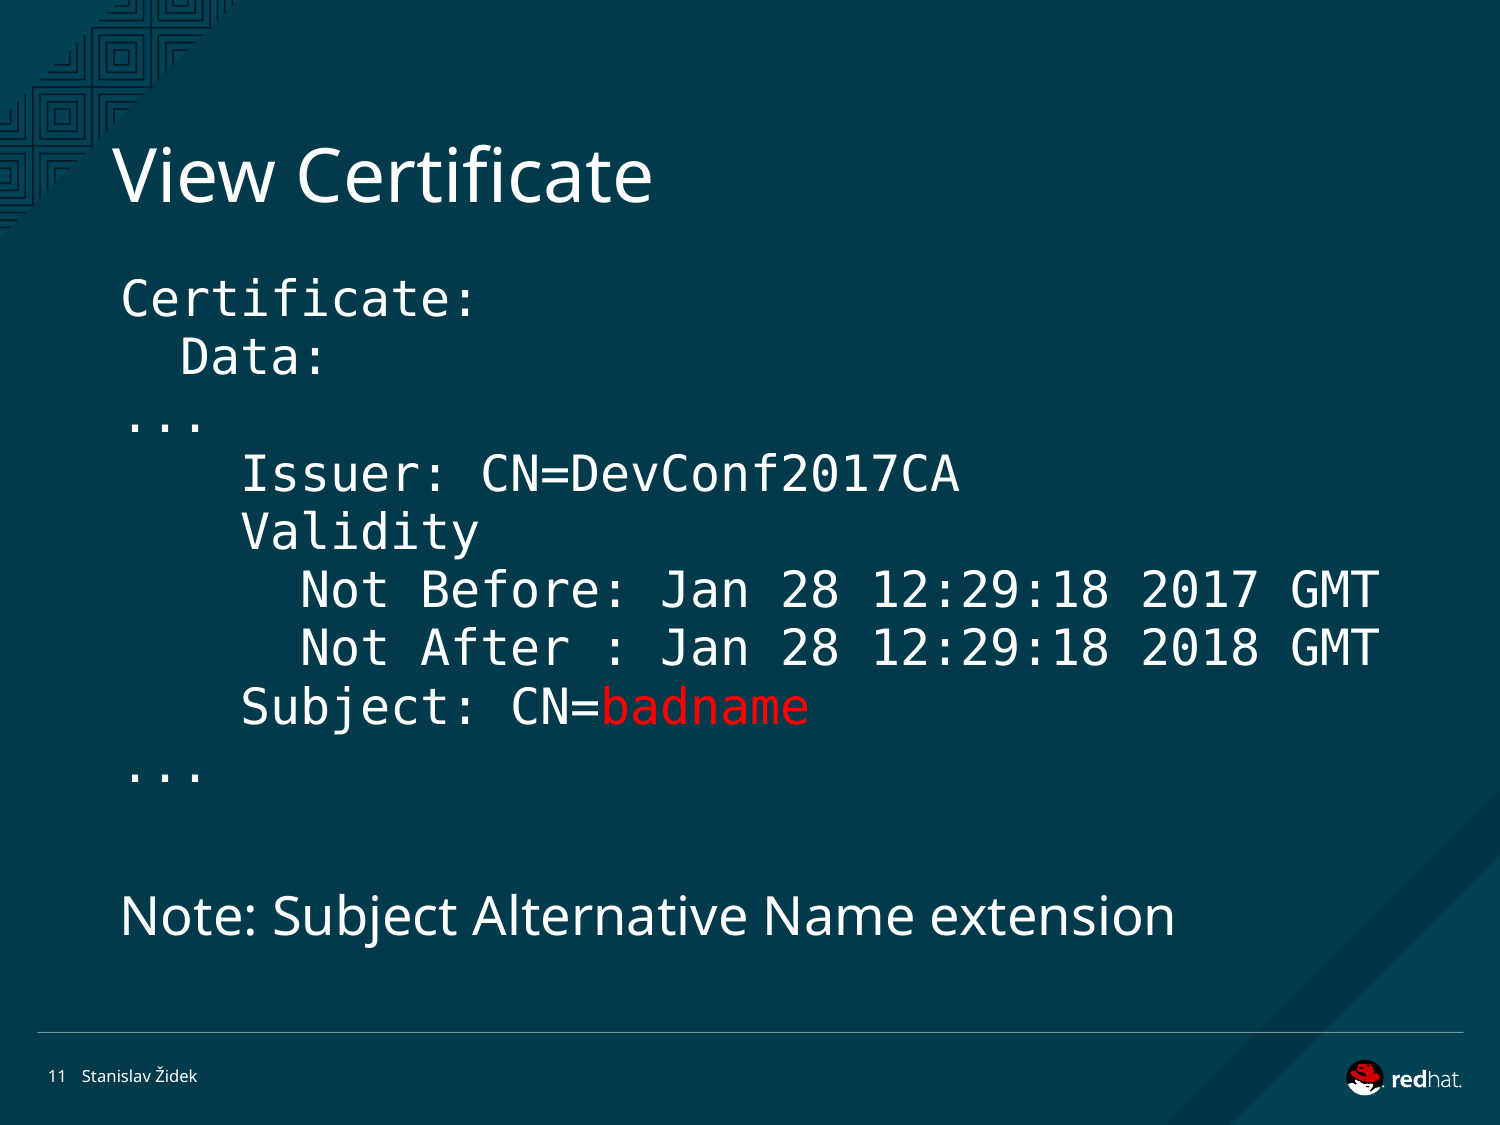

# View Certificate
Certificate:
 Data:
...
 Issuer: CN=DevConf2017CA
 Validity
 Not Before: Jan 28 12:29:18 2017 GMT
 Not After : Jan 28 12:29:18 2018 GMT
 Subject: CN=badname
...
Note: Subject Alternative Name extension
11
Stanislav Židek